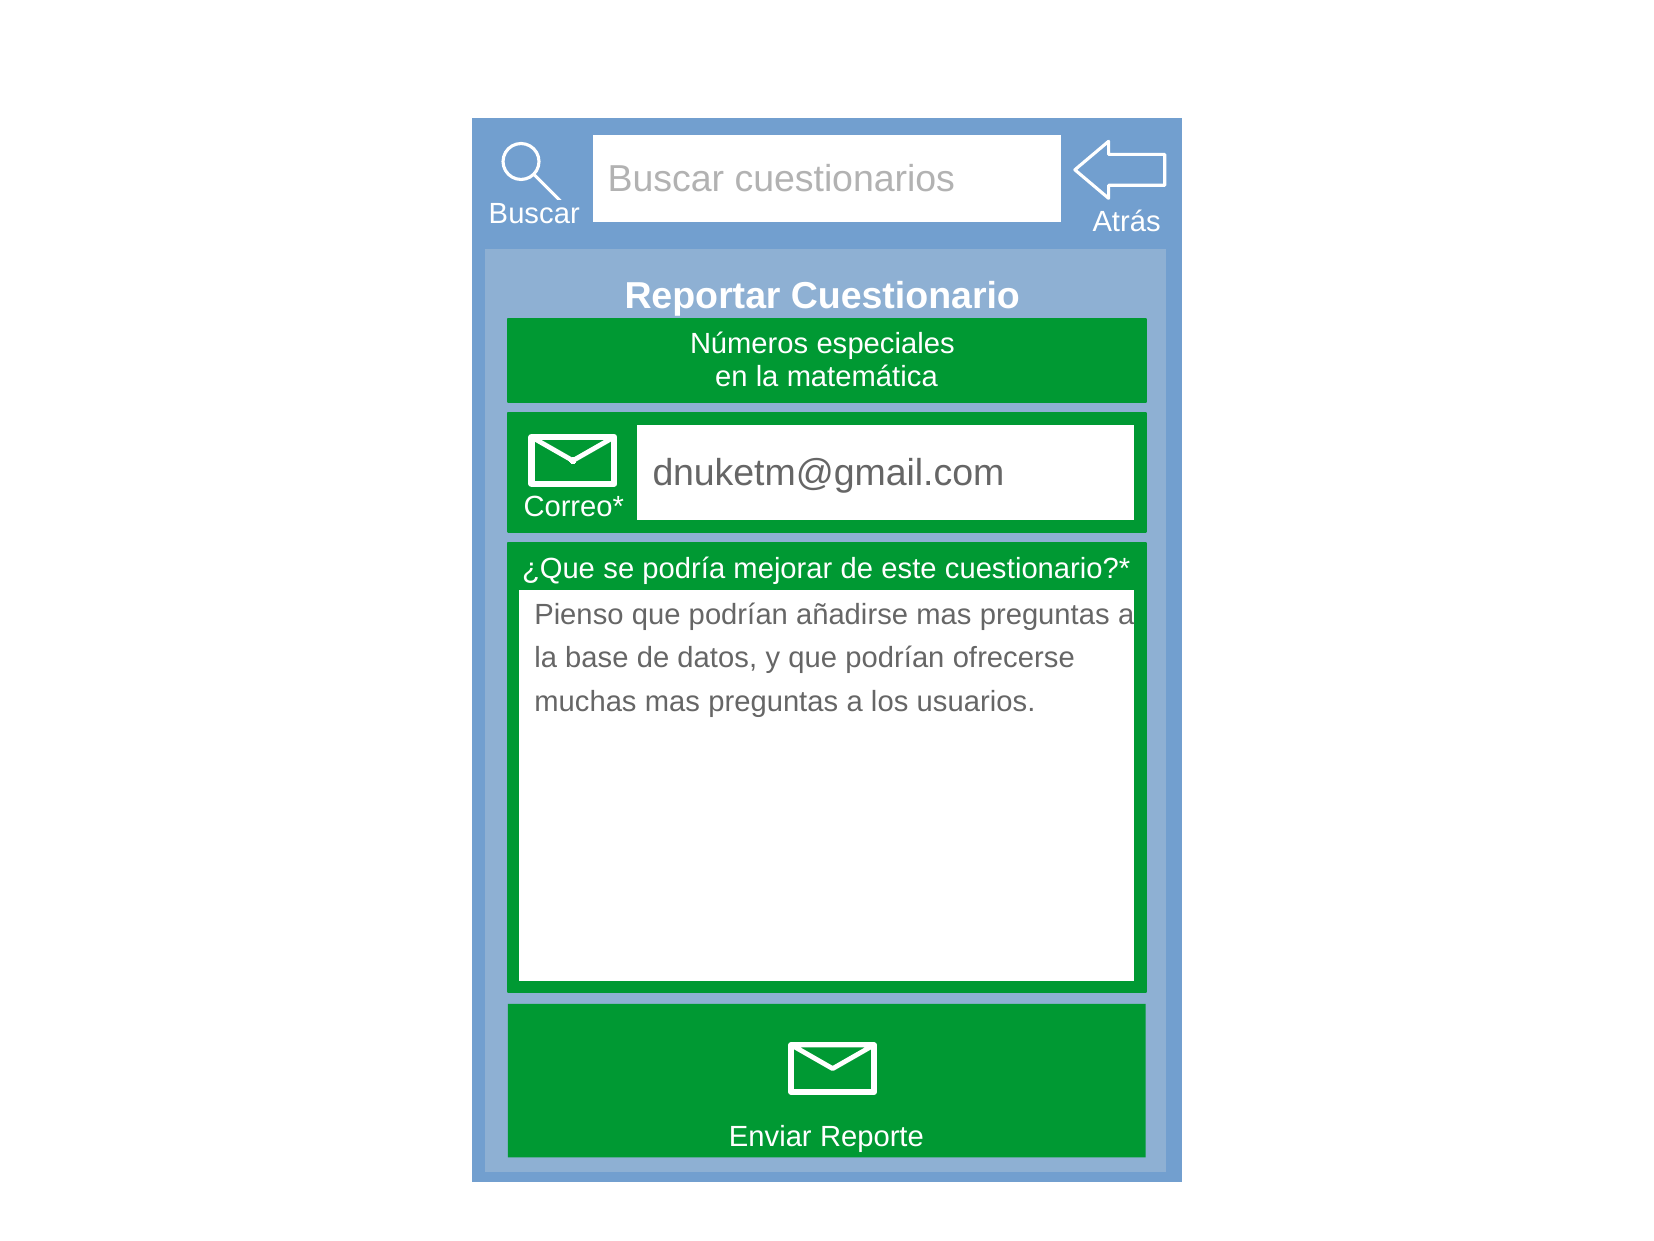

Buscar
Atrás
Buscar cuestionarios
Reportar Cuestionario
Números especiales
en la matemática
Correo*
dnuketm@gmail.com
¿Que se podría mejorar de este cuestionario?*
Pienso que podrían añadirse mas preguntas a
la base de datos, y que podrían ofrecerse
muchas mas preguntas a los usuarios.
Enviar Reporte